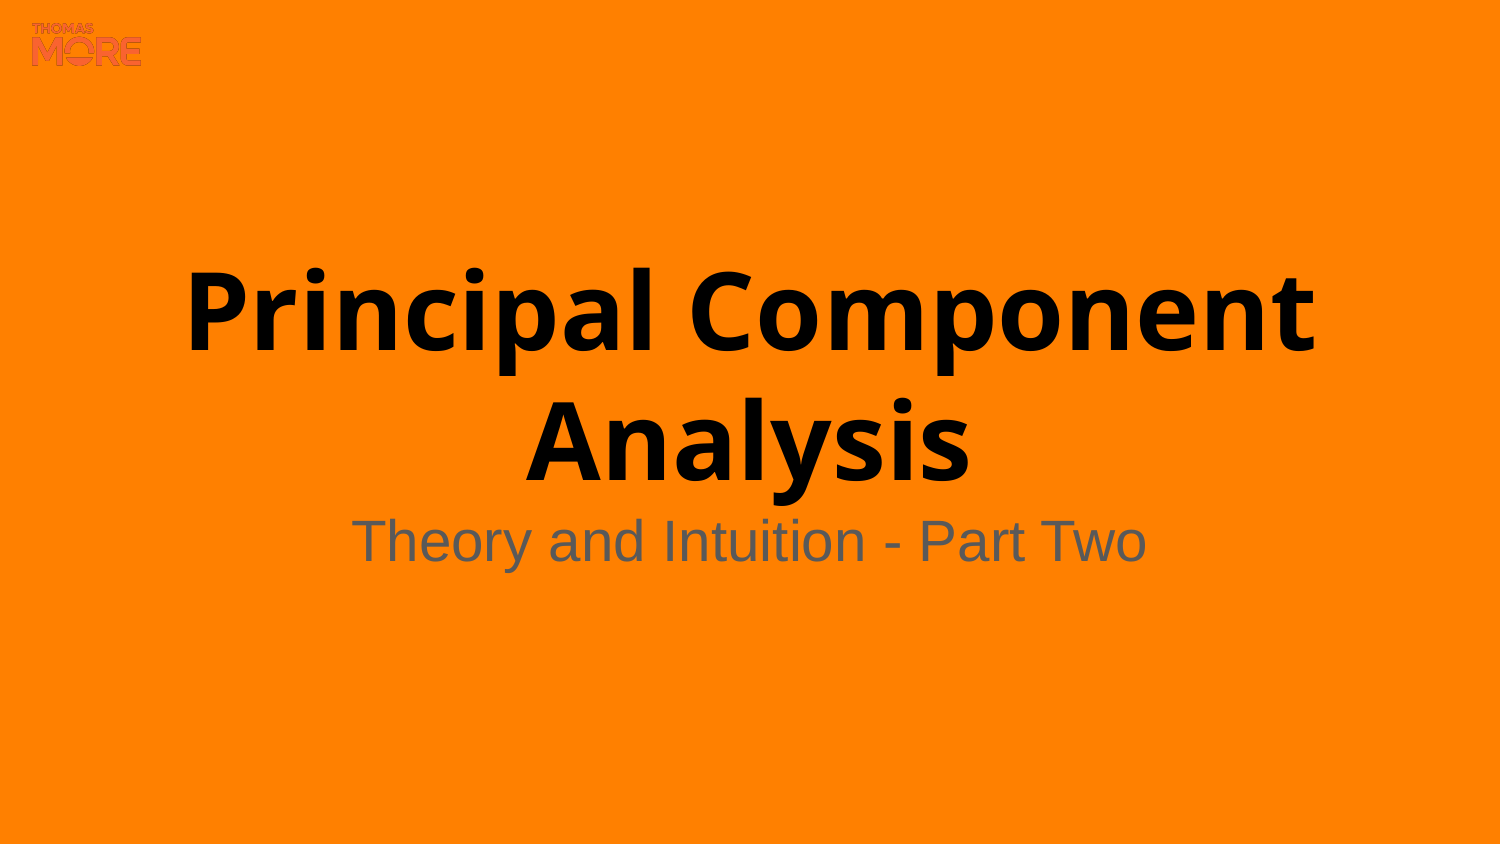

# Principal Component
Analysis
Theory and Intuition - Part Two